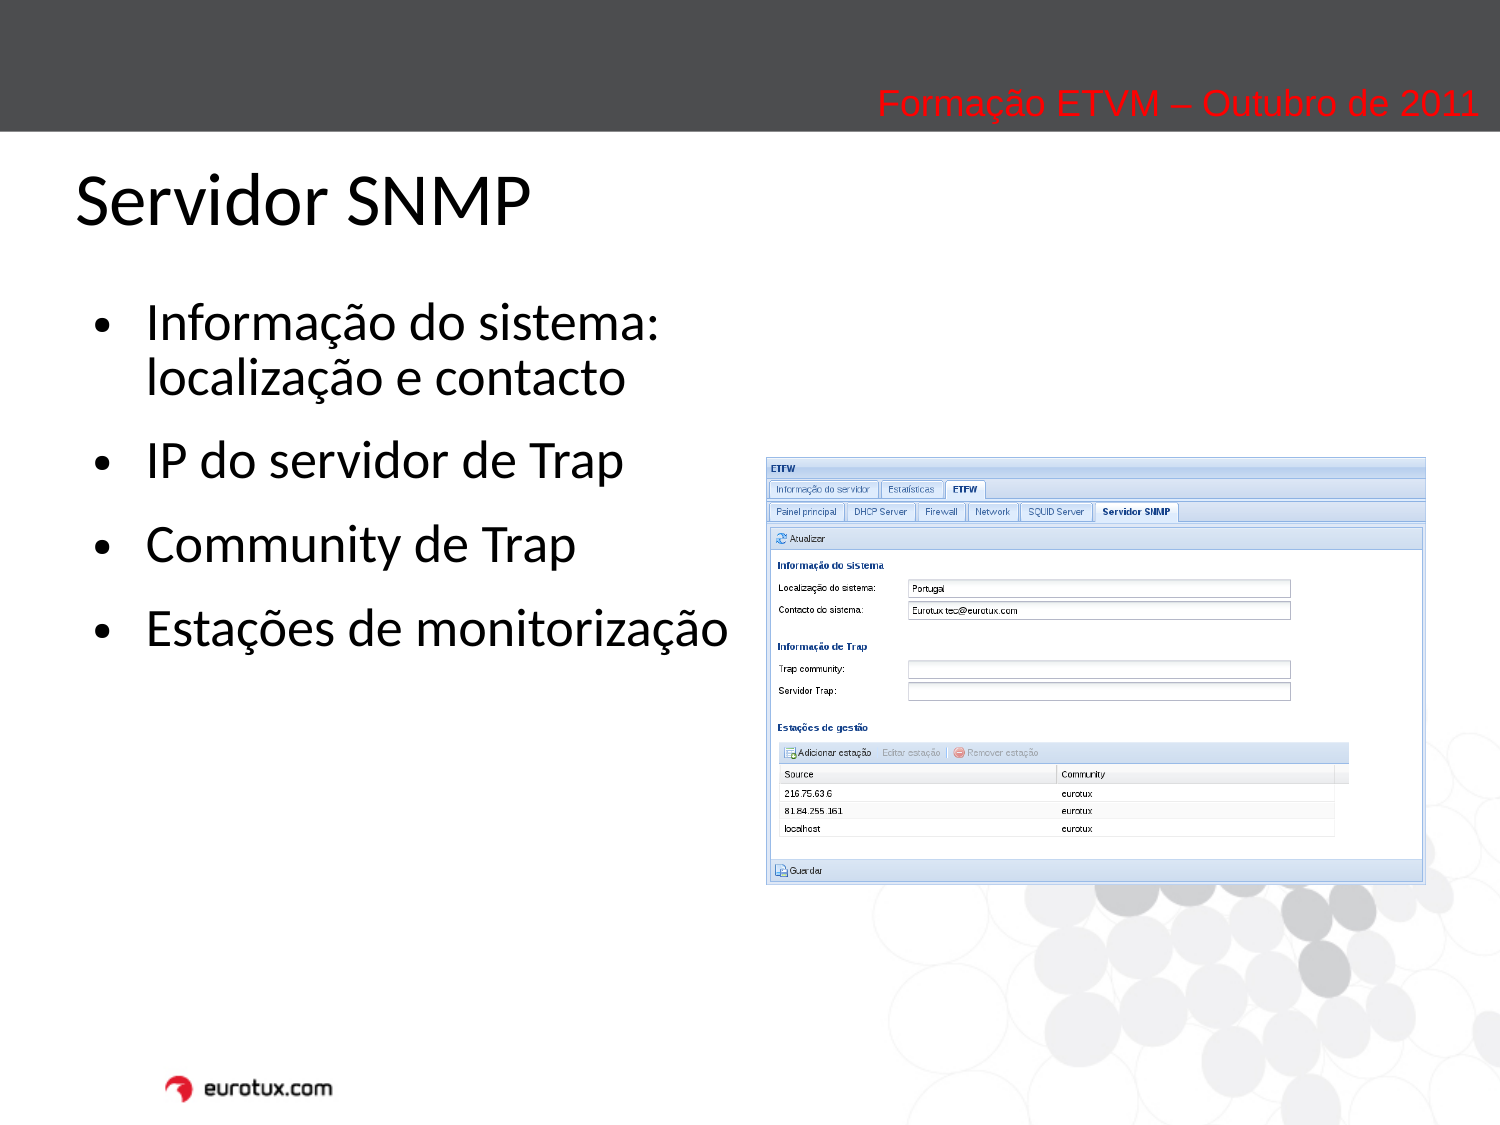

# Servidor SNMP
Informação do sistema: localização e contacto
IP do servidor de Trap
Community de Trap
Estações de monitorização